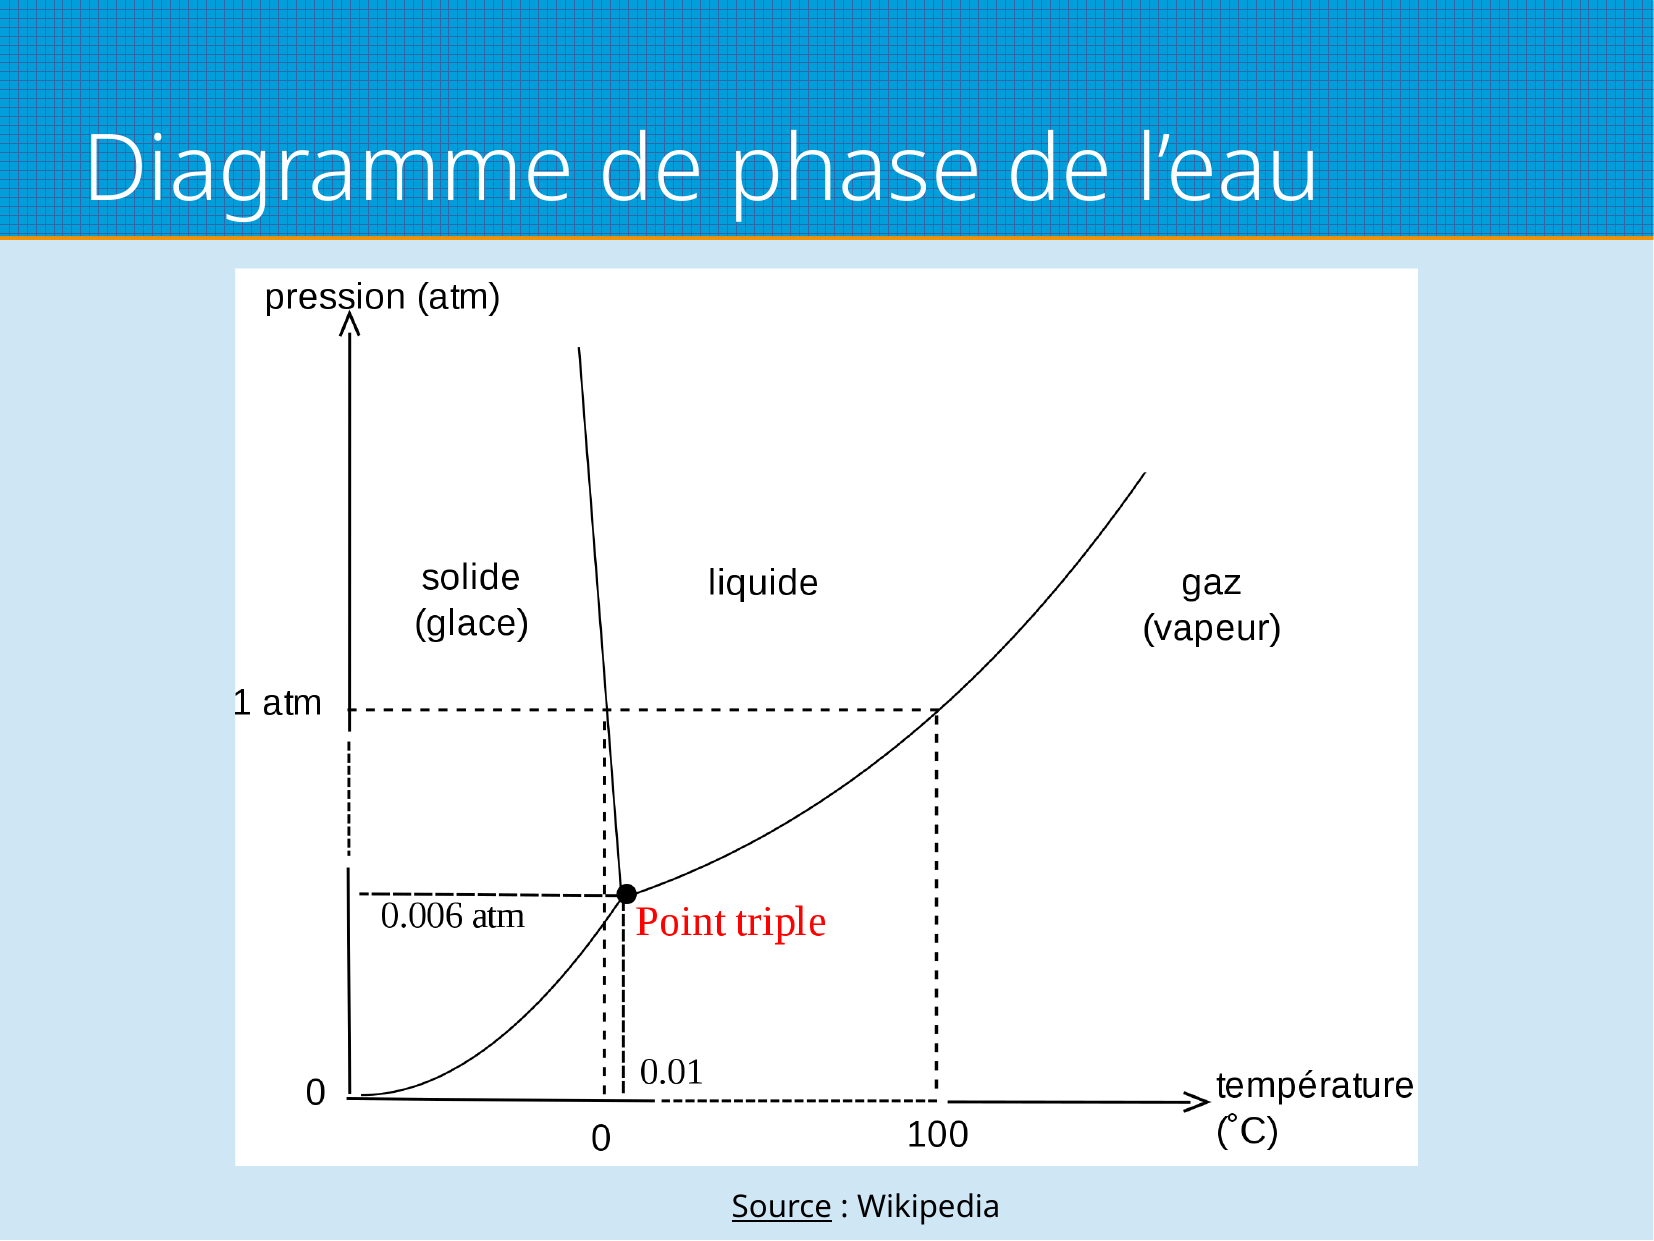

# Diagramme de phase de l’eau
Source : Wikipedia